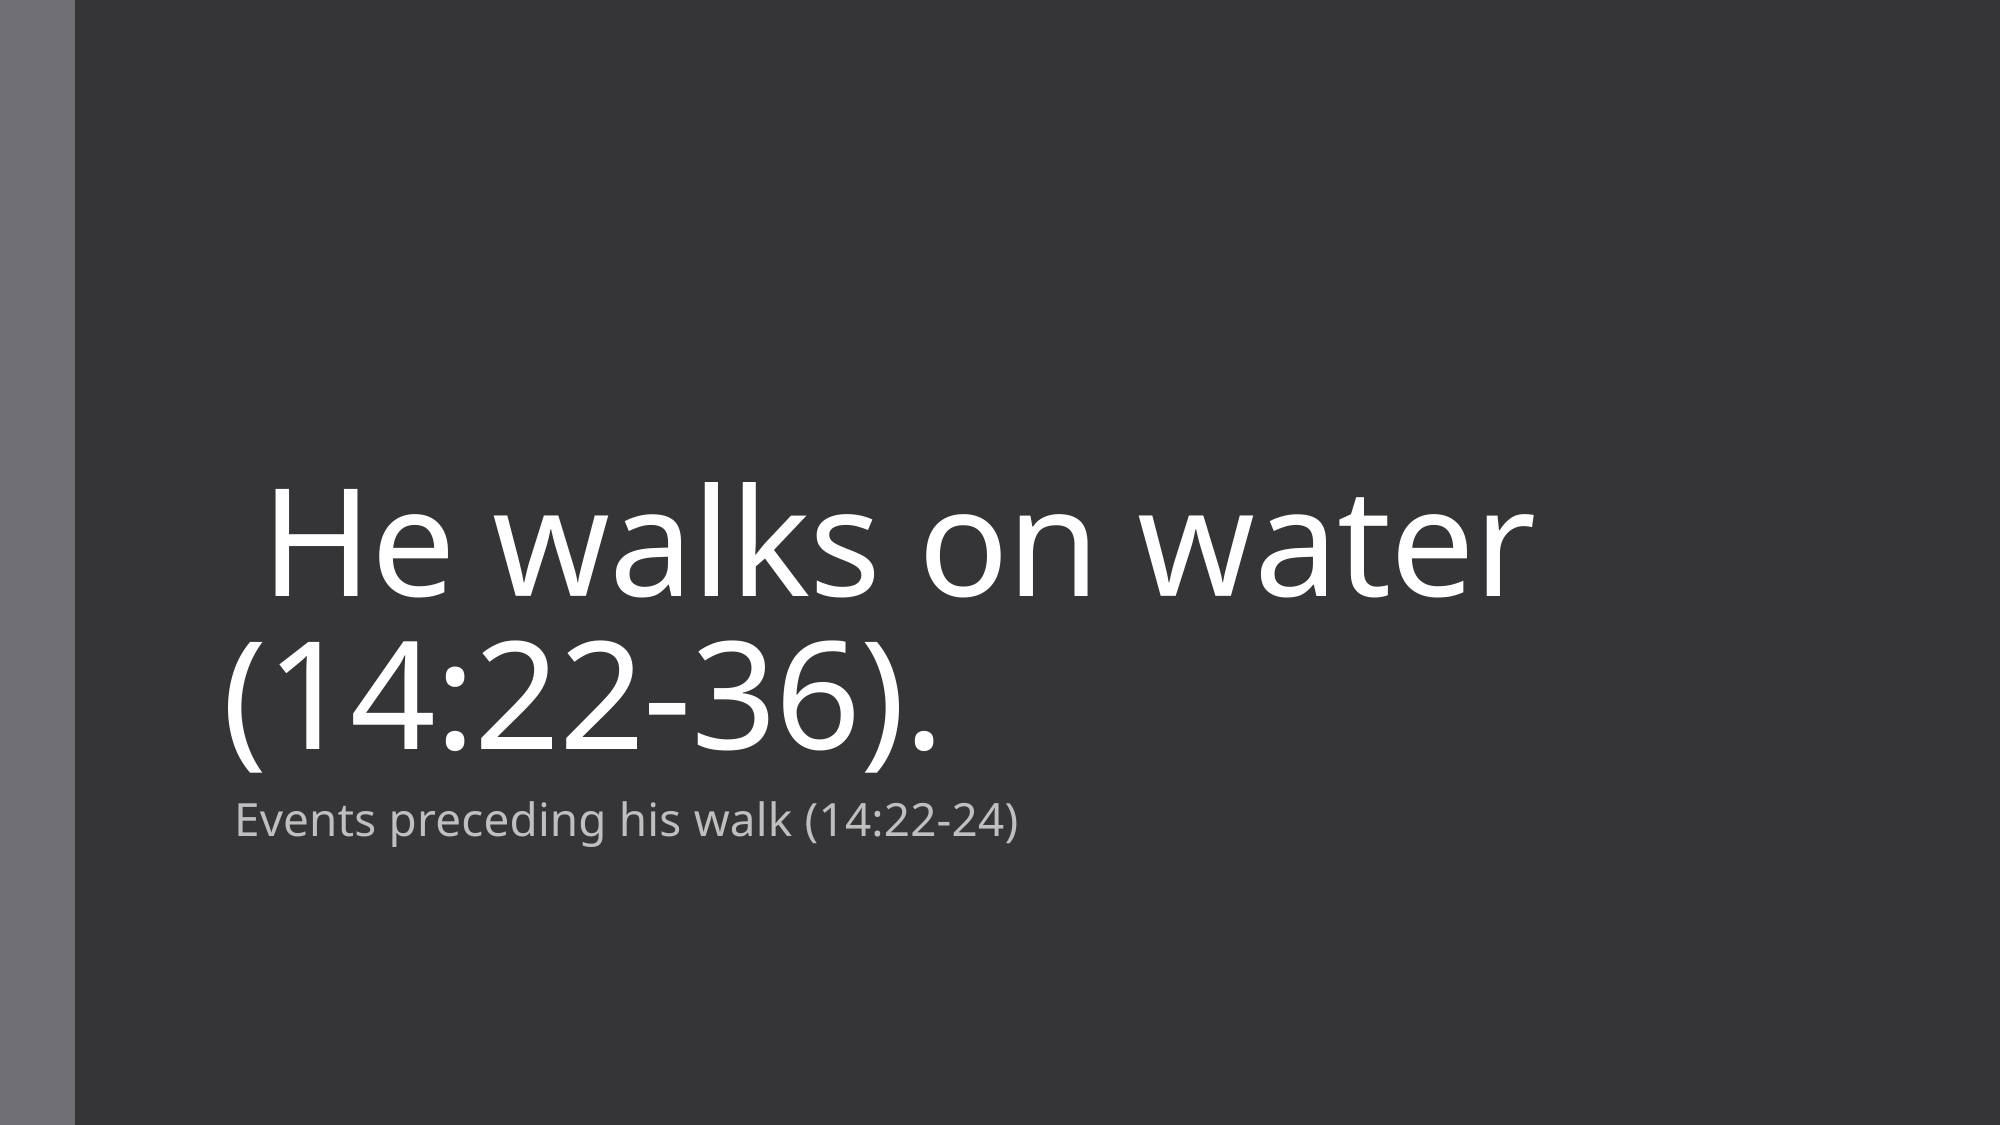

# He walks on water (14:22-36).
 Events preceding his walk (14:22-24)